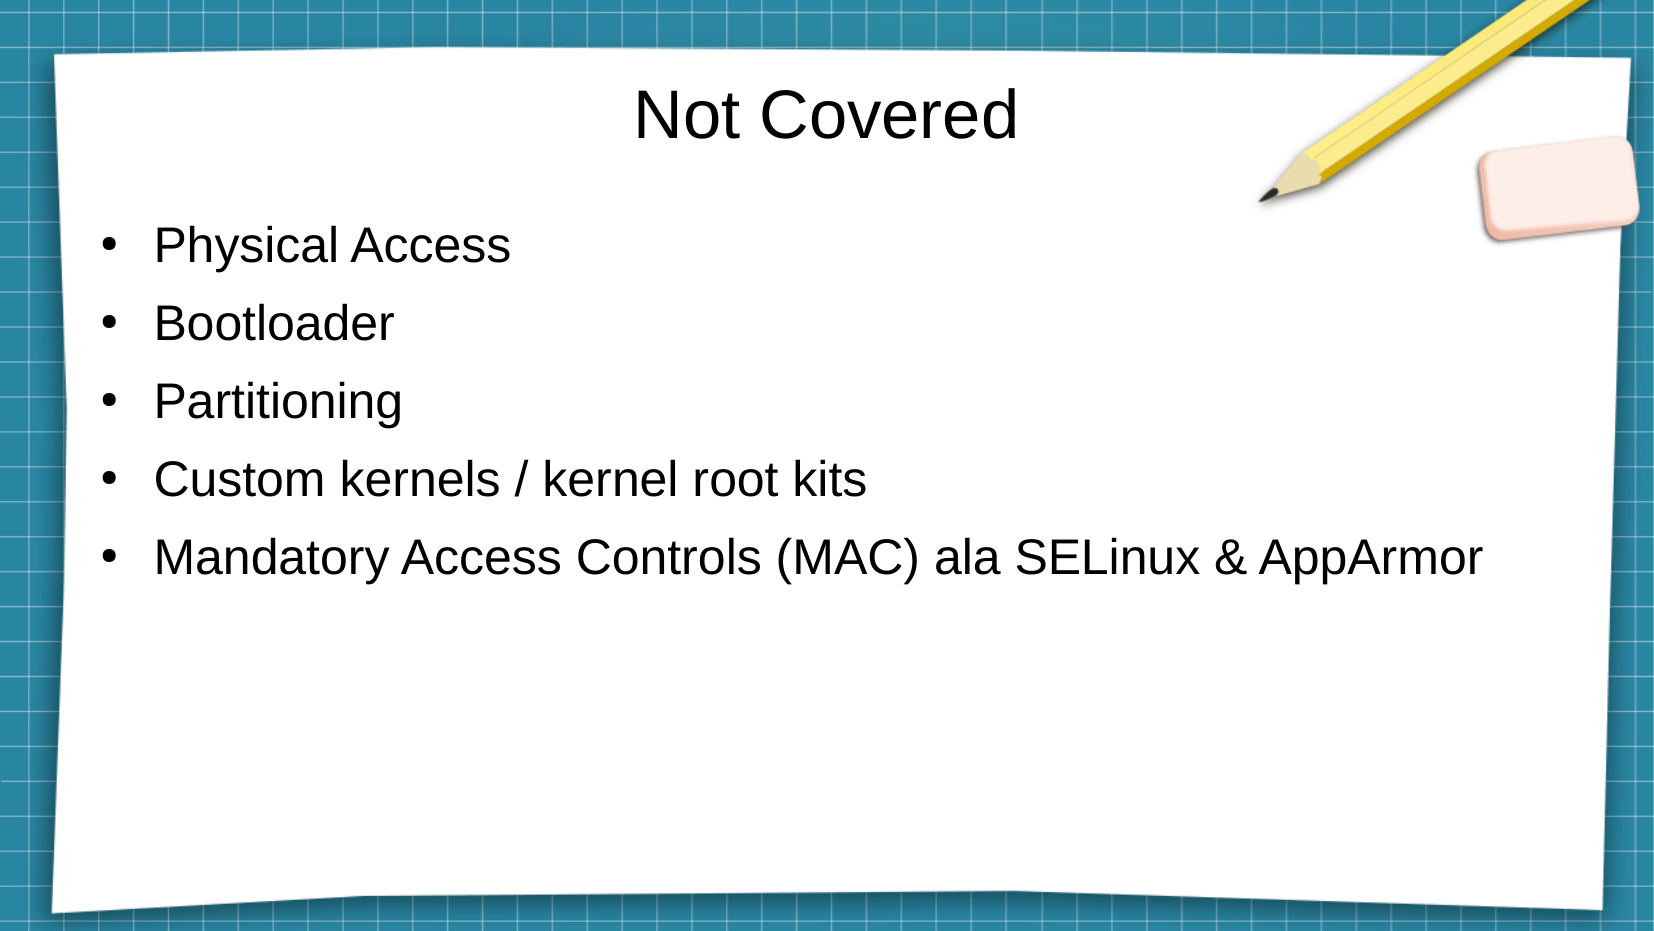

# Not Covered
Physical Access
Bootloader
Partitioning
Custom kernels / kernel root kits
Mandatory Access Controls (MAC) ala SELinux & AppArmor